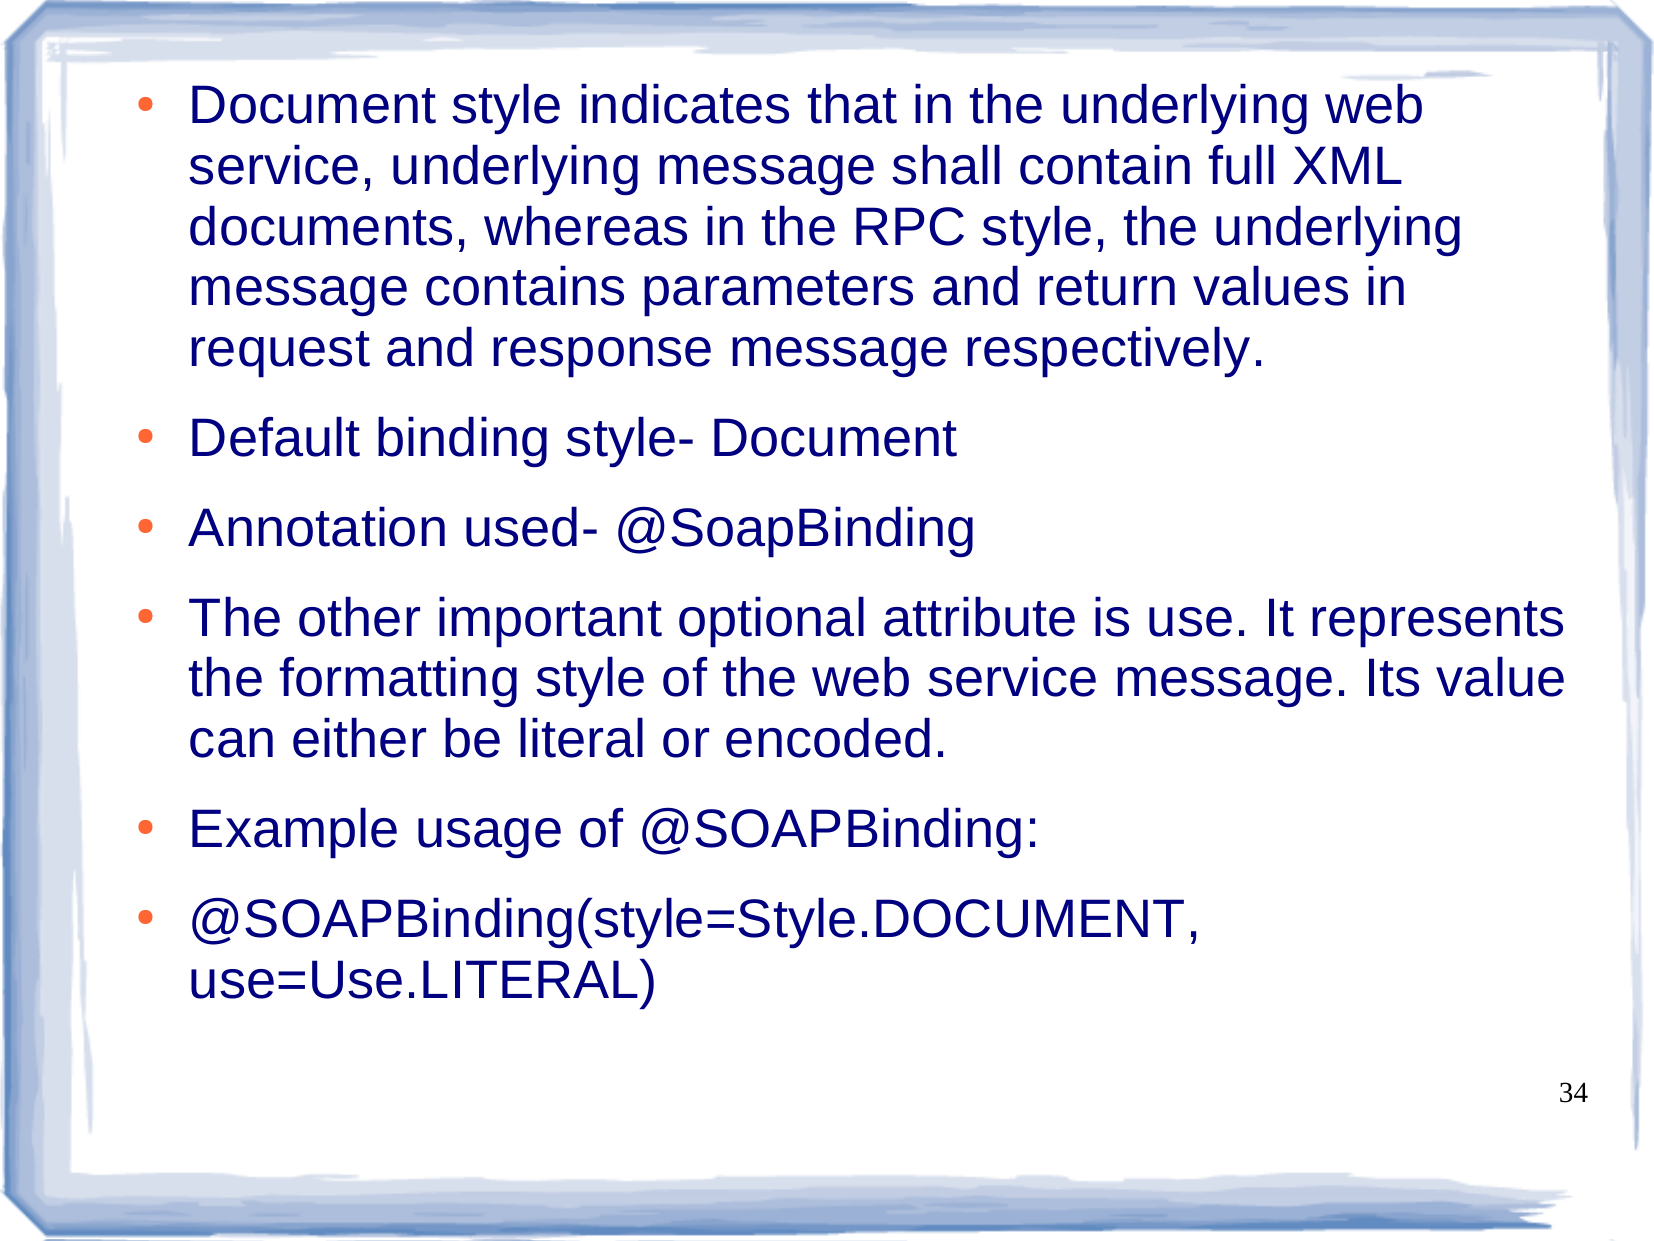

# Document style indicates that in the underlying web service, underlying message shall contain full XML documents, whereas in the RPC style, the underlying message contains parameters and return values in request and response message respectively.
Default binding style- Document
Annotation used- @SoapBinding
The other important optional attribute is use. It represents the formatting style of the web service message. Its value can either be literal or encoded.
Example usage of @SOAPBinding:
@SOAPBinding(style=Style.DOCUMENT, use=Use.LITERAL)
34